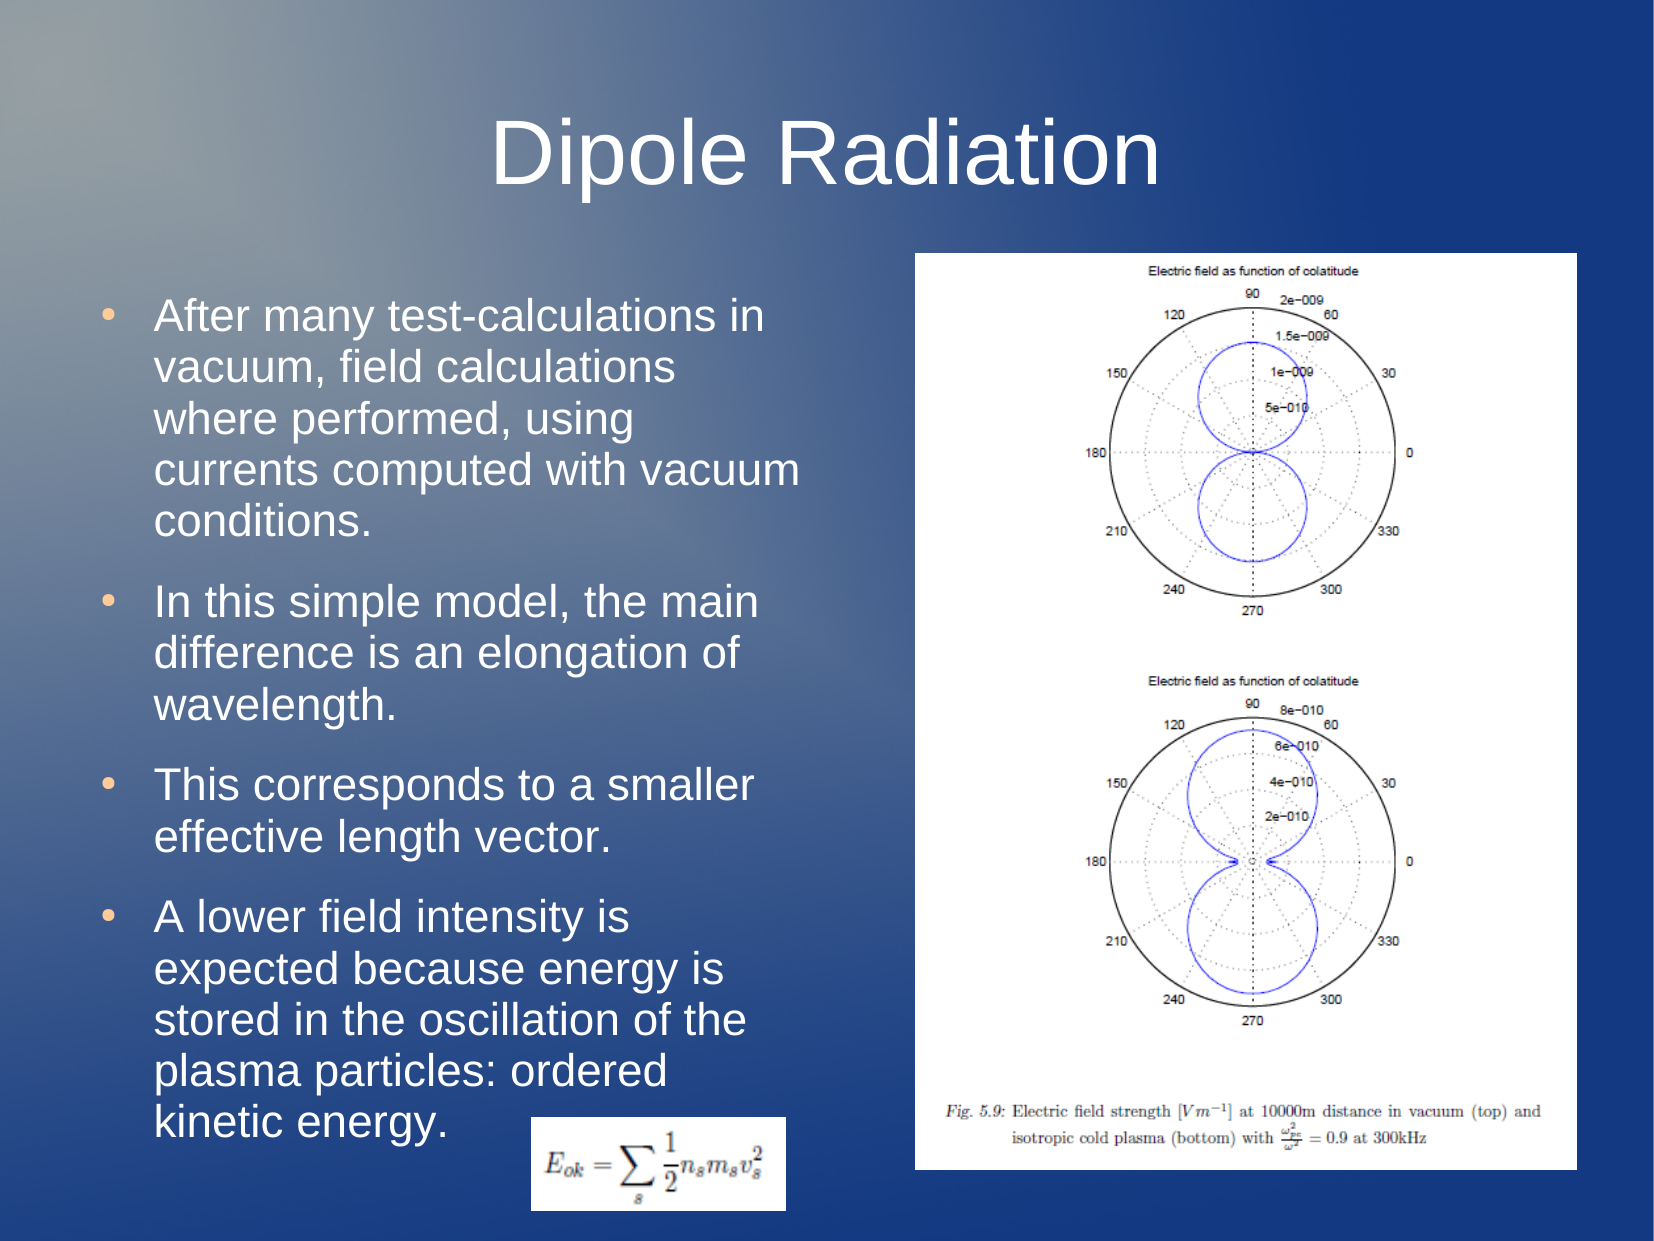

# Dipole Radiation
After many test-calculations in vacuum, field calculations where performed, using currents computed with vacuum conditions.
In this simple model, the main difference is an elongation of wavelength.
This corresponds to a smaller effective length vector.
A lower field intensity is expected because energy is stored in the oscillation of the plasma particles: ordered kinetic energy.